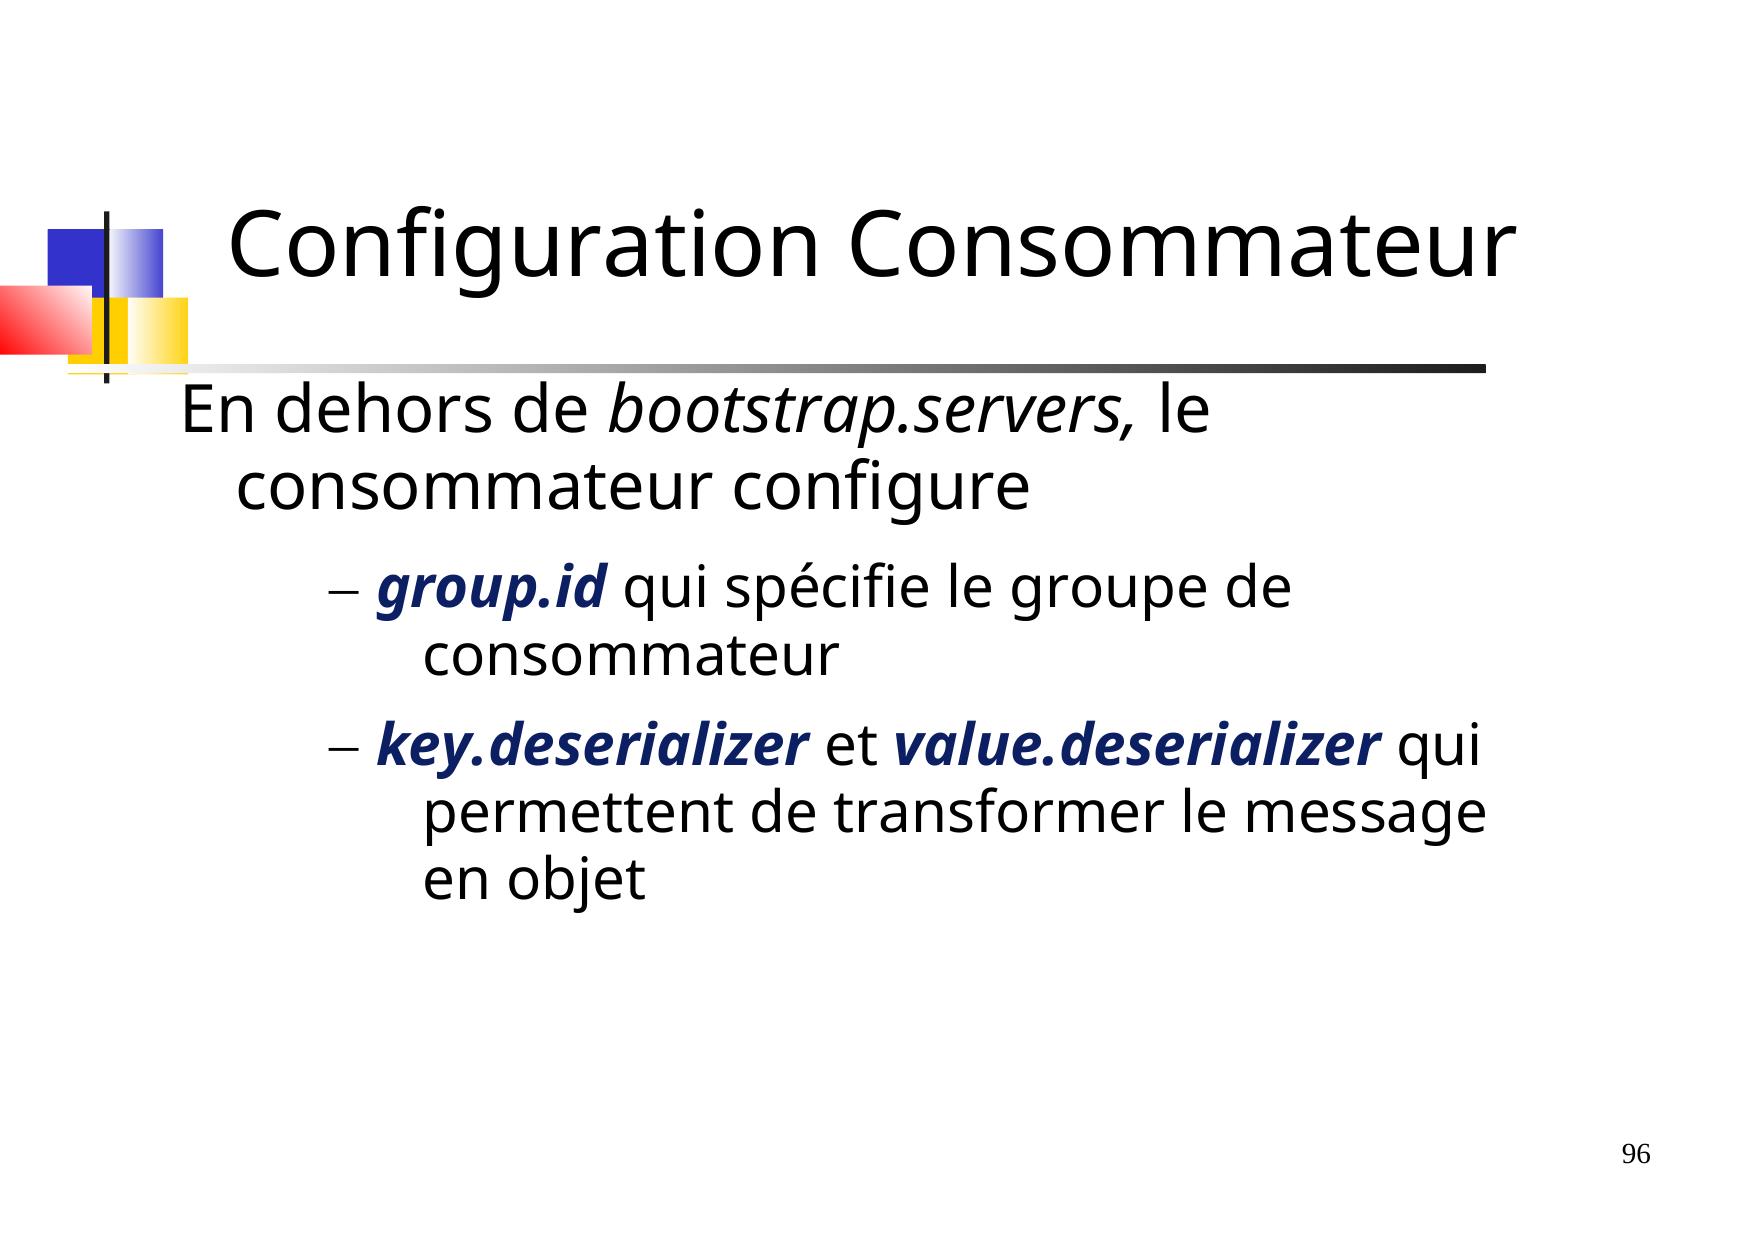

# Configuration Consommateur
En dehors de bootstrap.servers, le consommateur configure
group.id qui spécifie le groupe de consommateur
key.deserializer et value.deserializer qui permettent de transformer le message en objet